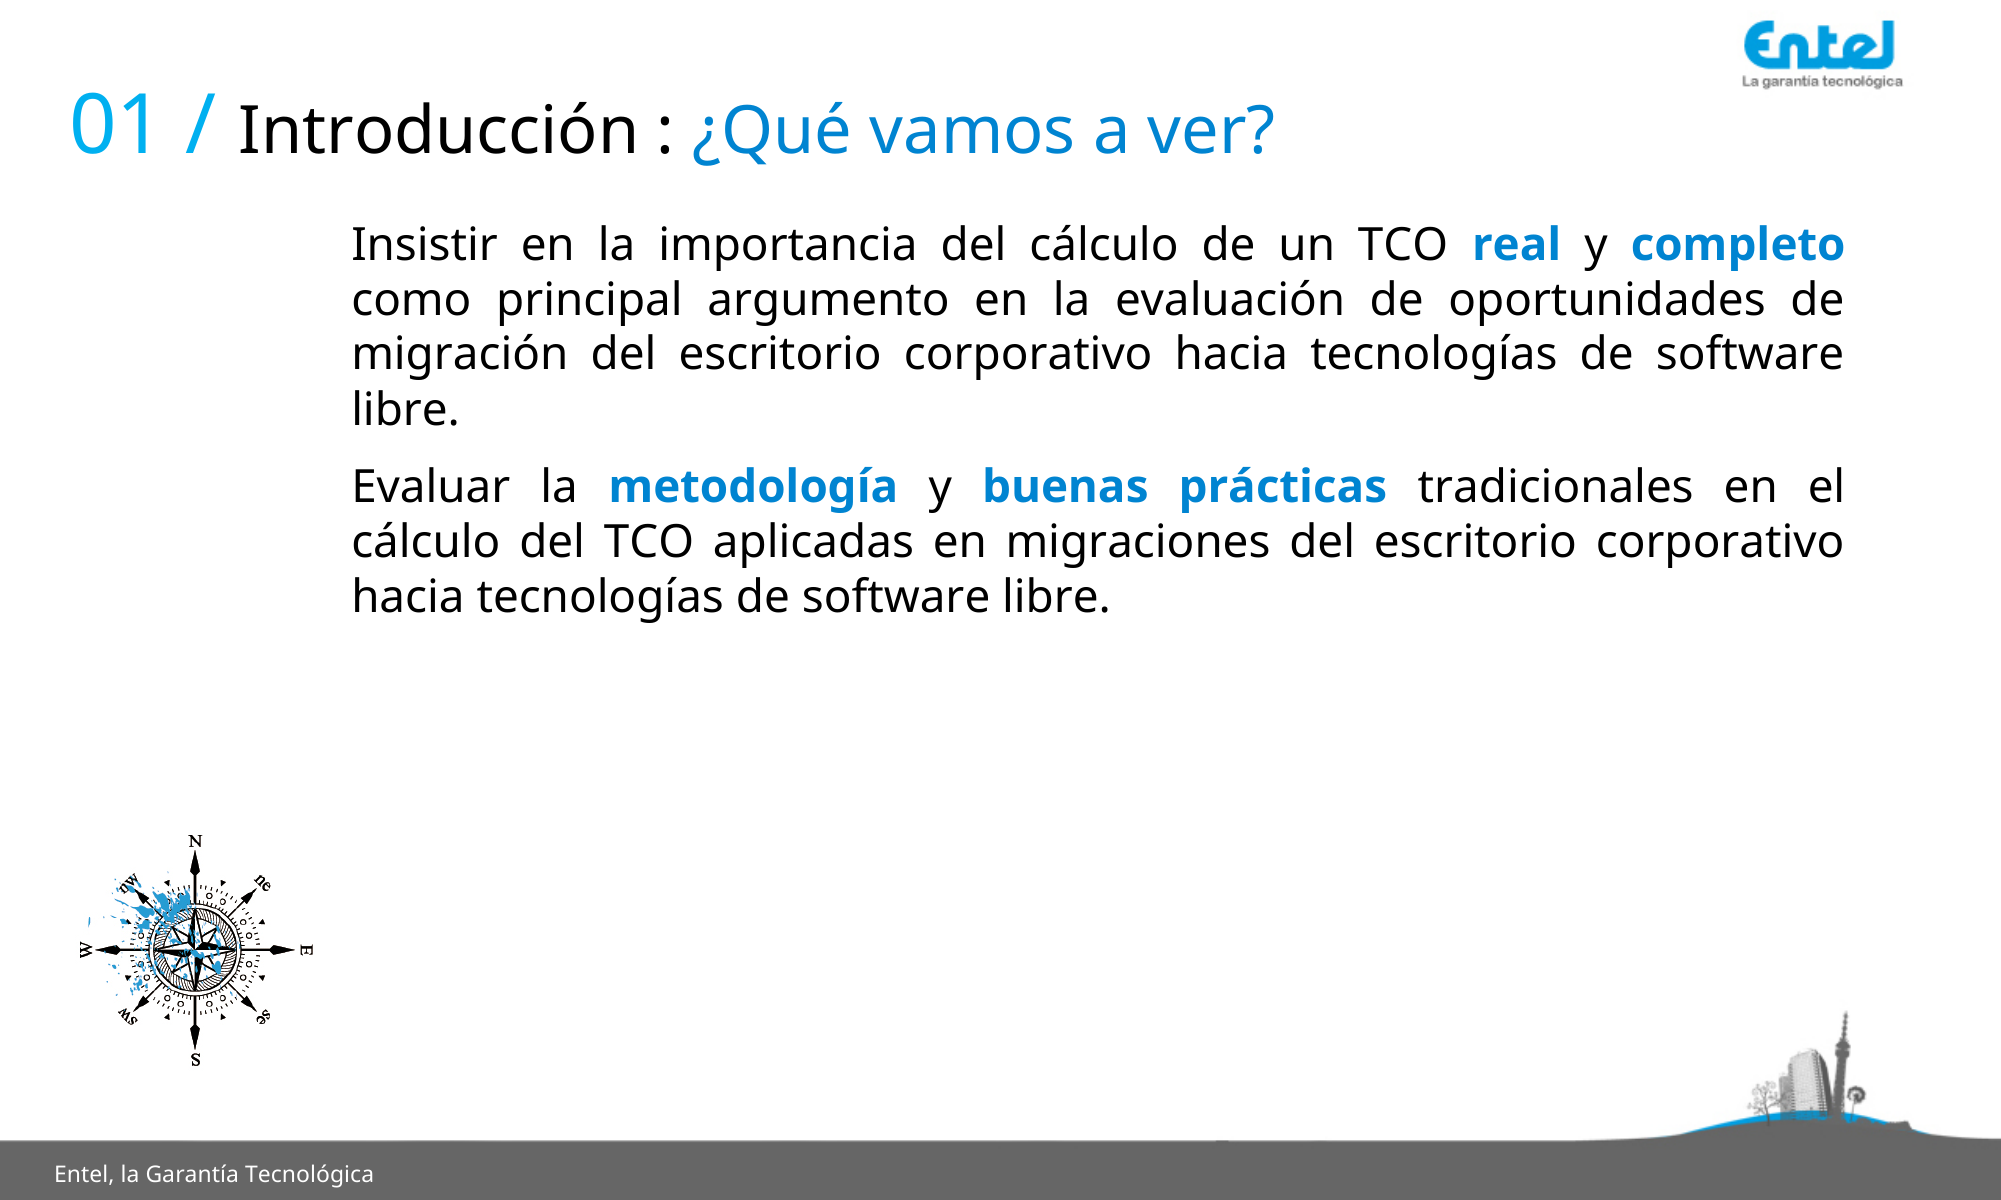

01 / Introducción : ¿Qué vamos a ver?
Insistir en la importancia del cálculo de un TCO real y completo como principal argumento en la evaluación de oportunidades de migración del escritorio corporativo hacia tecnologías de software libre.
Evaluar la metodología y buenas prácticas tradicionales en el cálculo del TCO aplicadas en migraciones del escritorio corporativo hacia tecnologías de software libre.
Entel, la Garantía Tecnológica